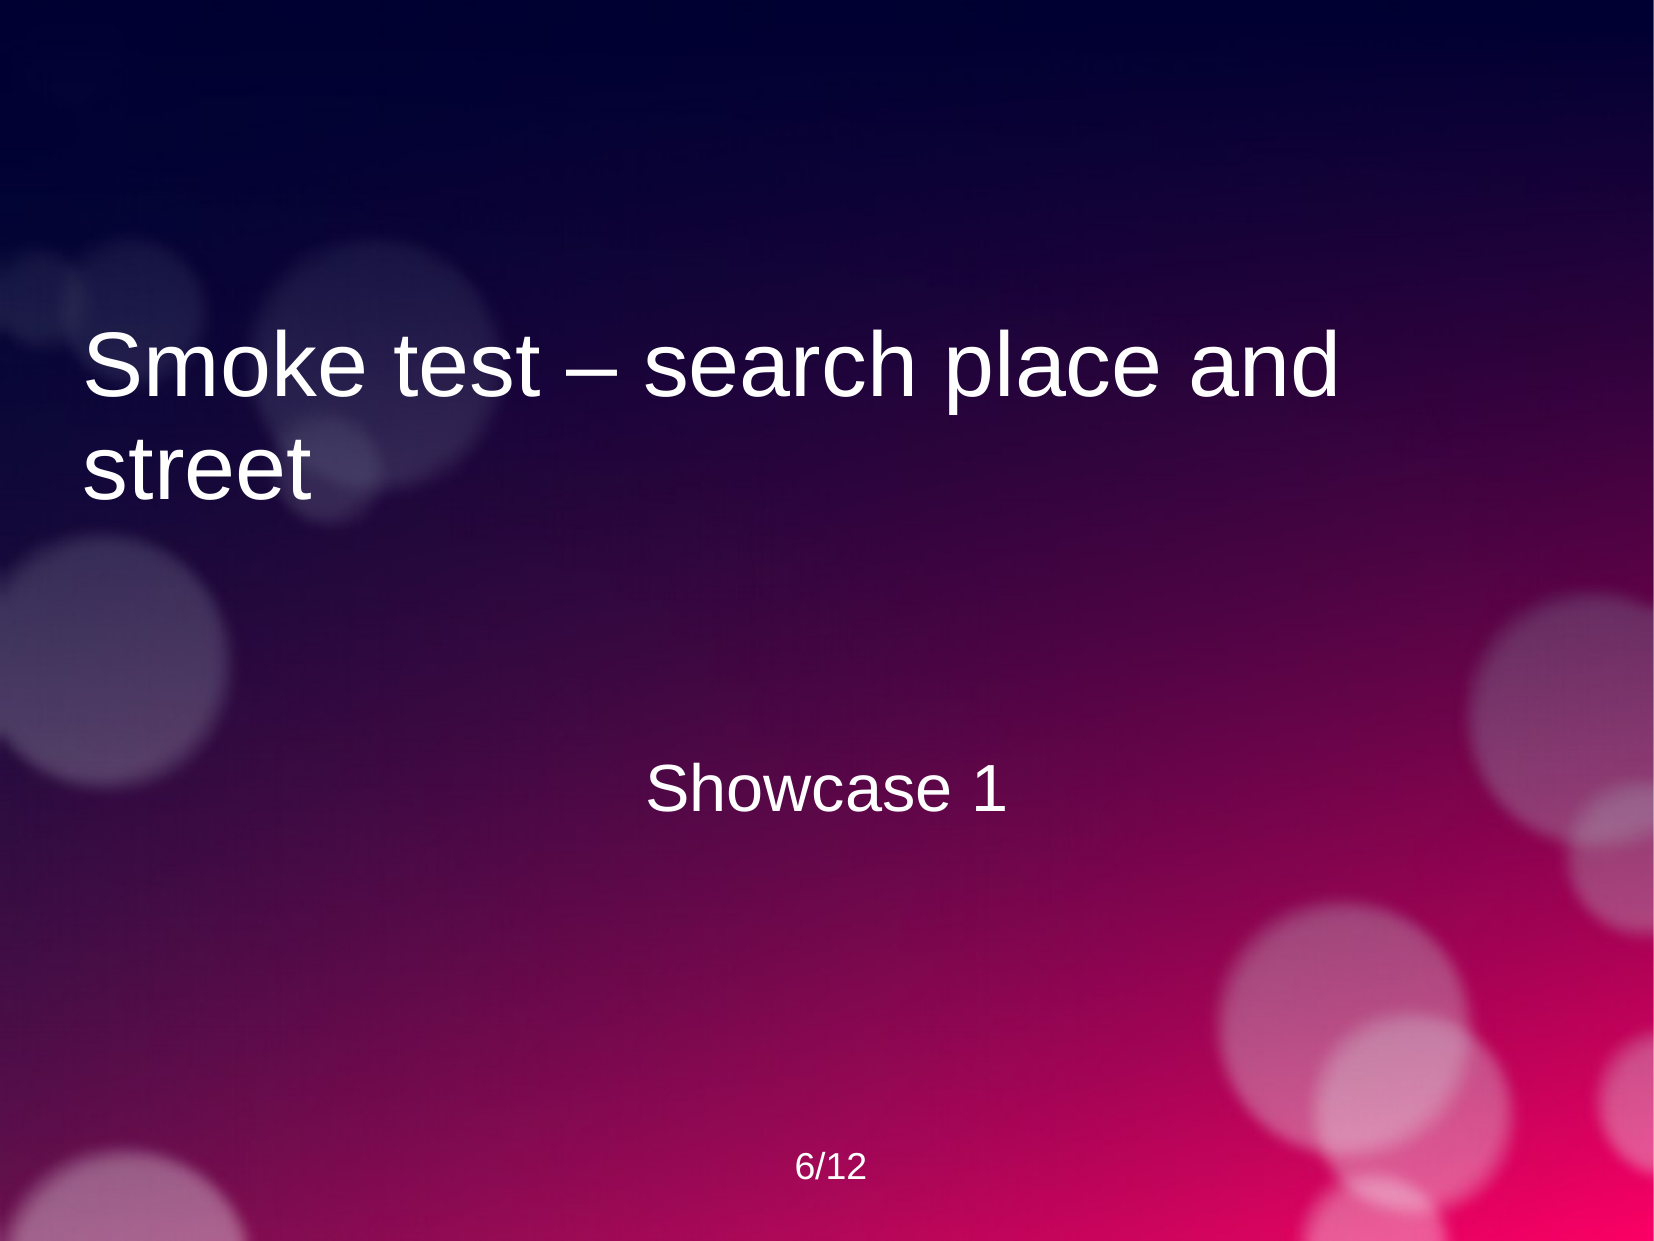

# Smoke test – search place and street
Showcase 1